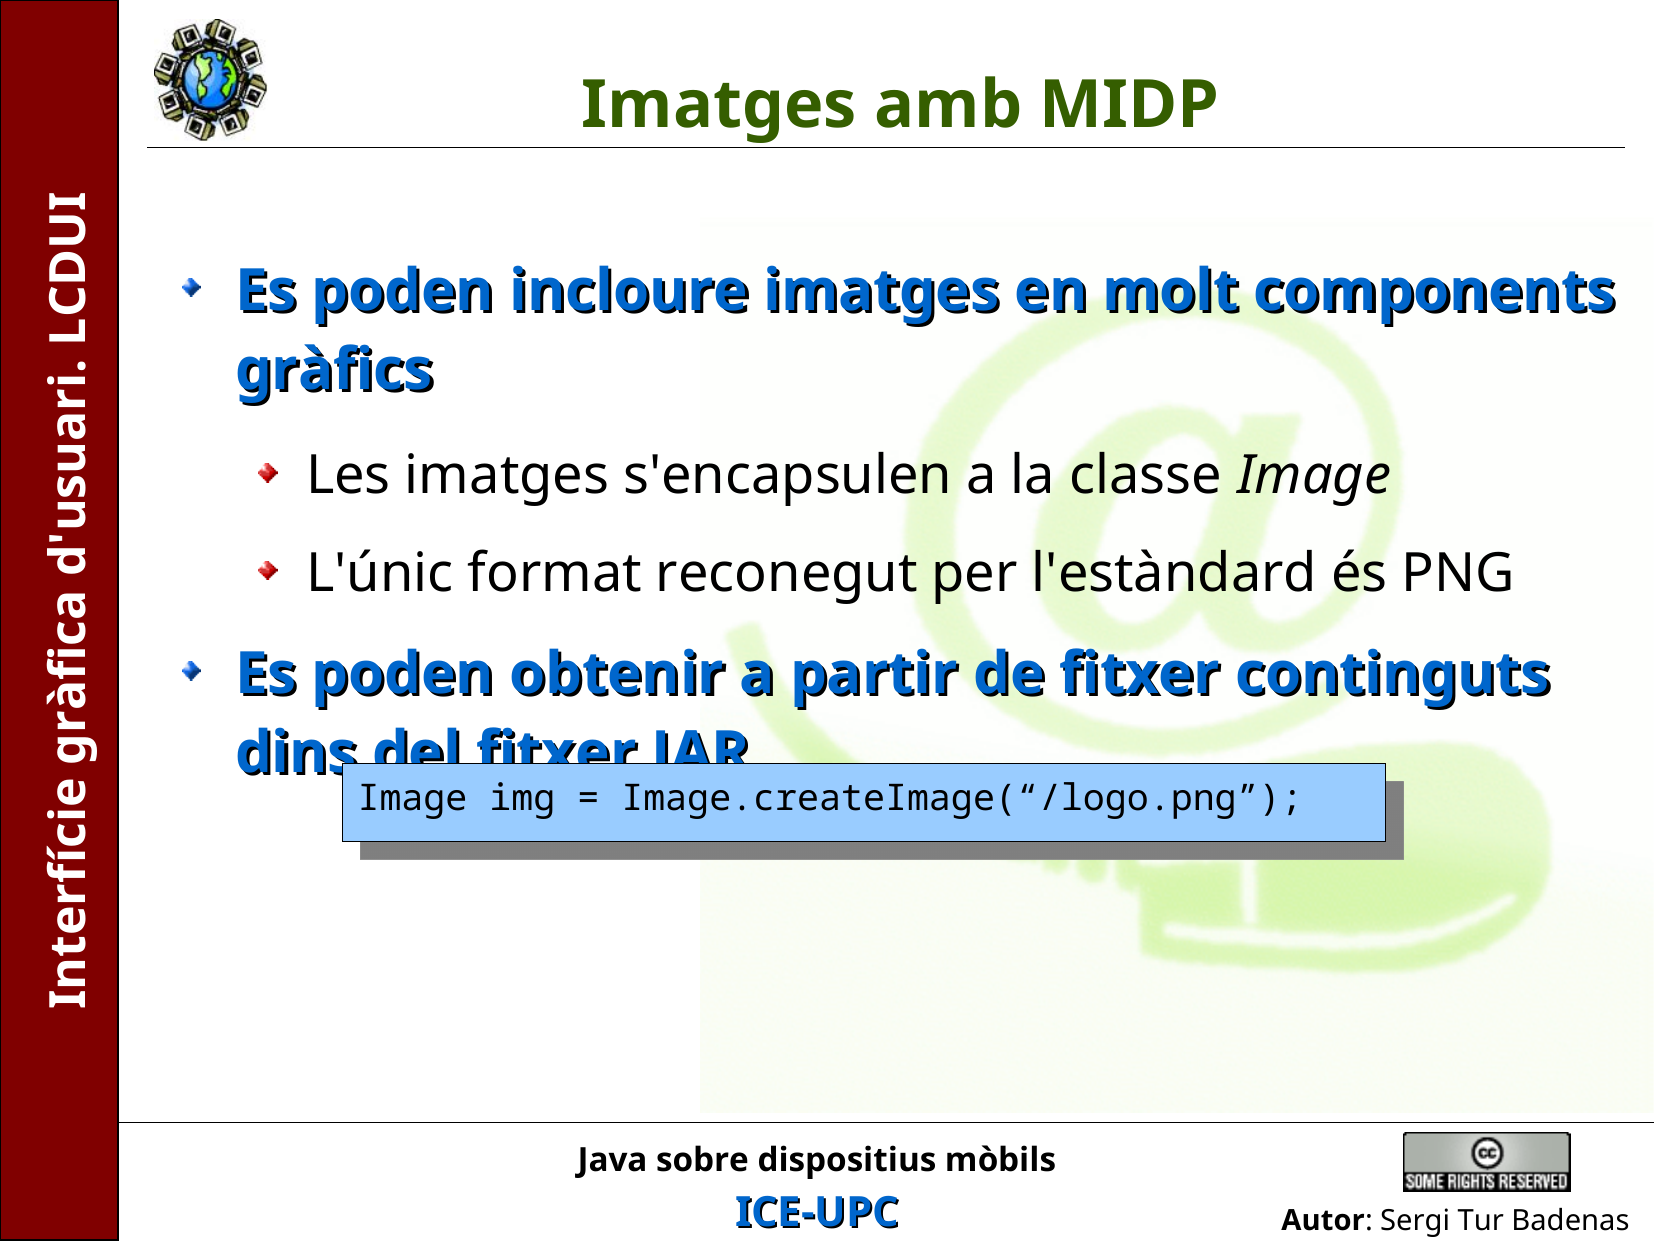

# Imatges amb MIDP
Es poden incloure imatges en molt components gràfics
Les imatges s'encapsulen a la classe Image
L'únic format reconegut per l'estàndard és PNG
Es poden obtenir a partir de fitxer continguts dins del fitxer JAR
Image img = Image.createImage(“/logo.png”);